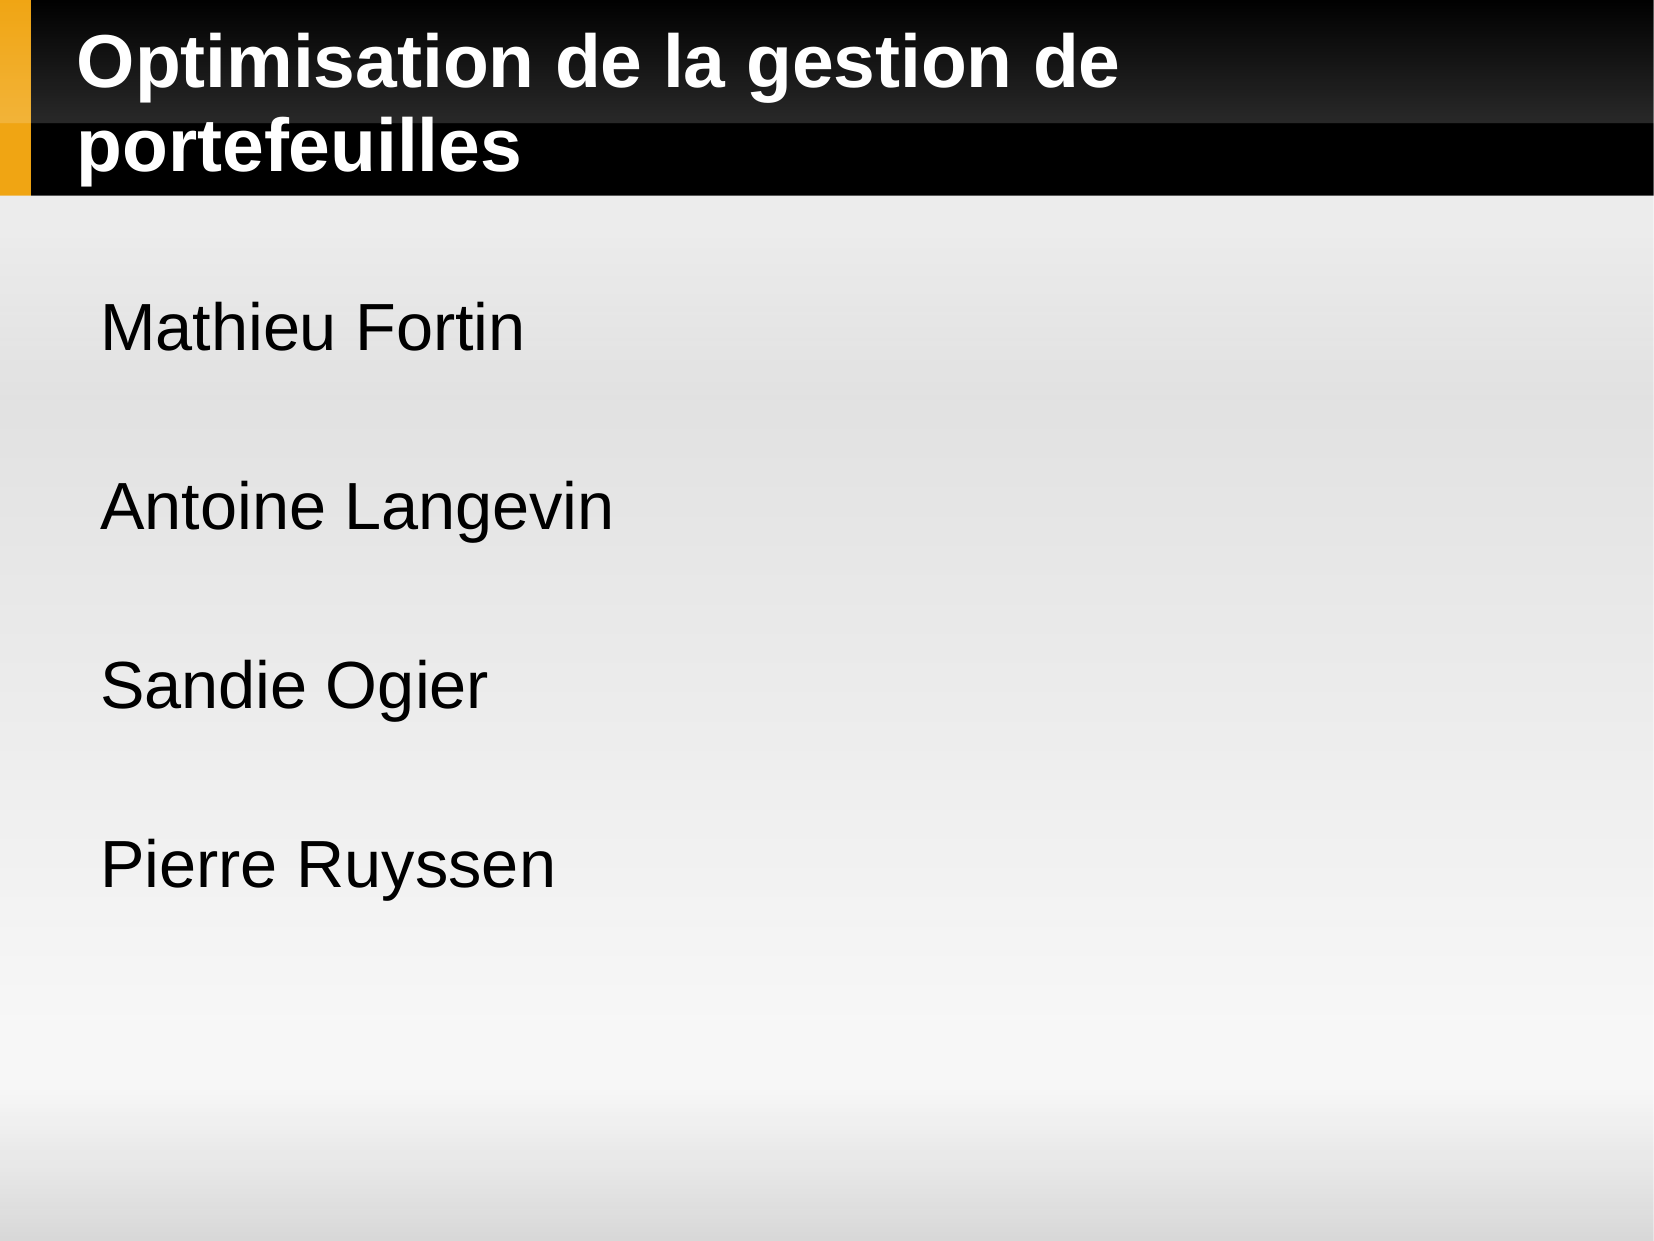

# Optimisation de la gestion de portefeuilles
Mathieu Fortin
Antoine Langevin
Sandie Ogier
Pierre Ruyssen